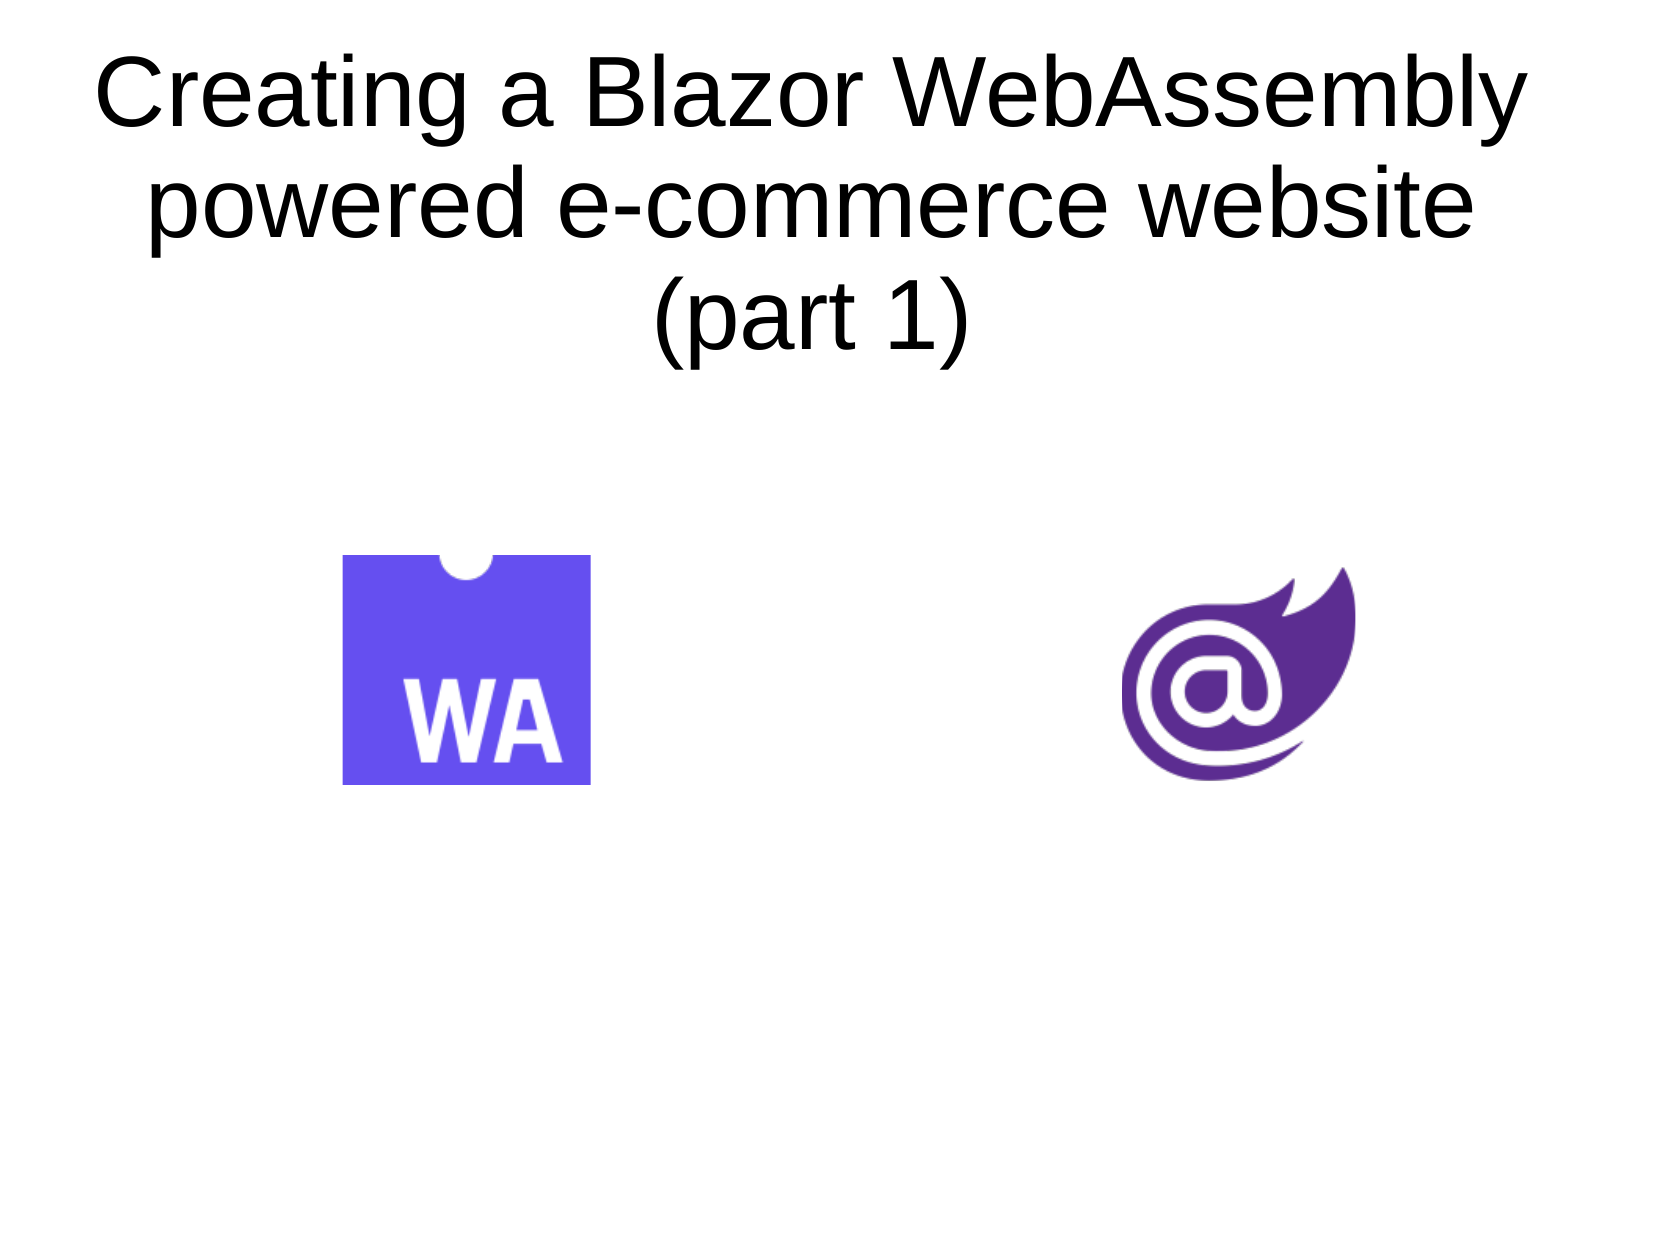

# Creating a Blazor WebAssembly powered e-commerce website (part 1)